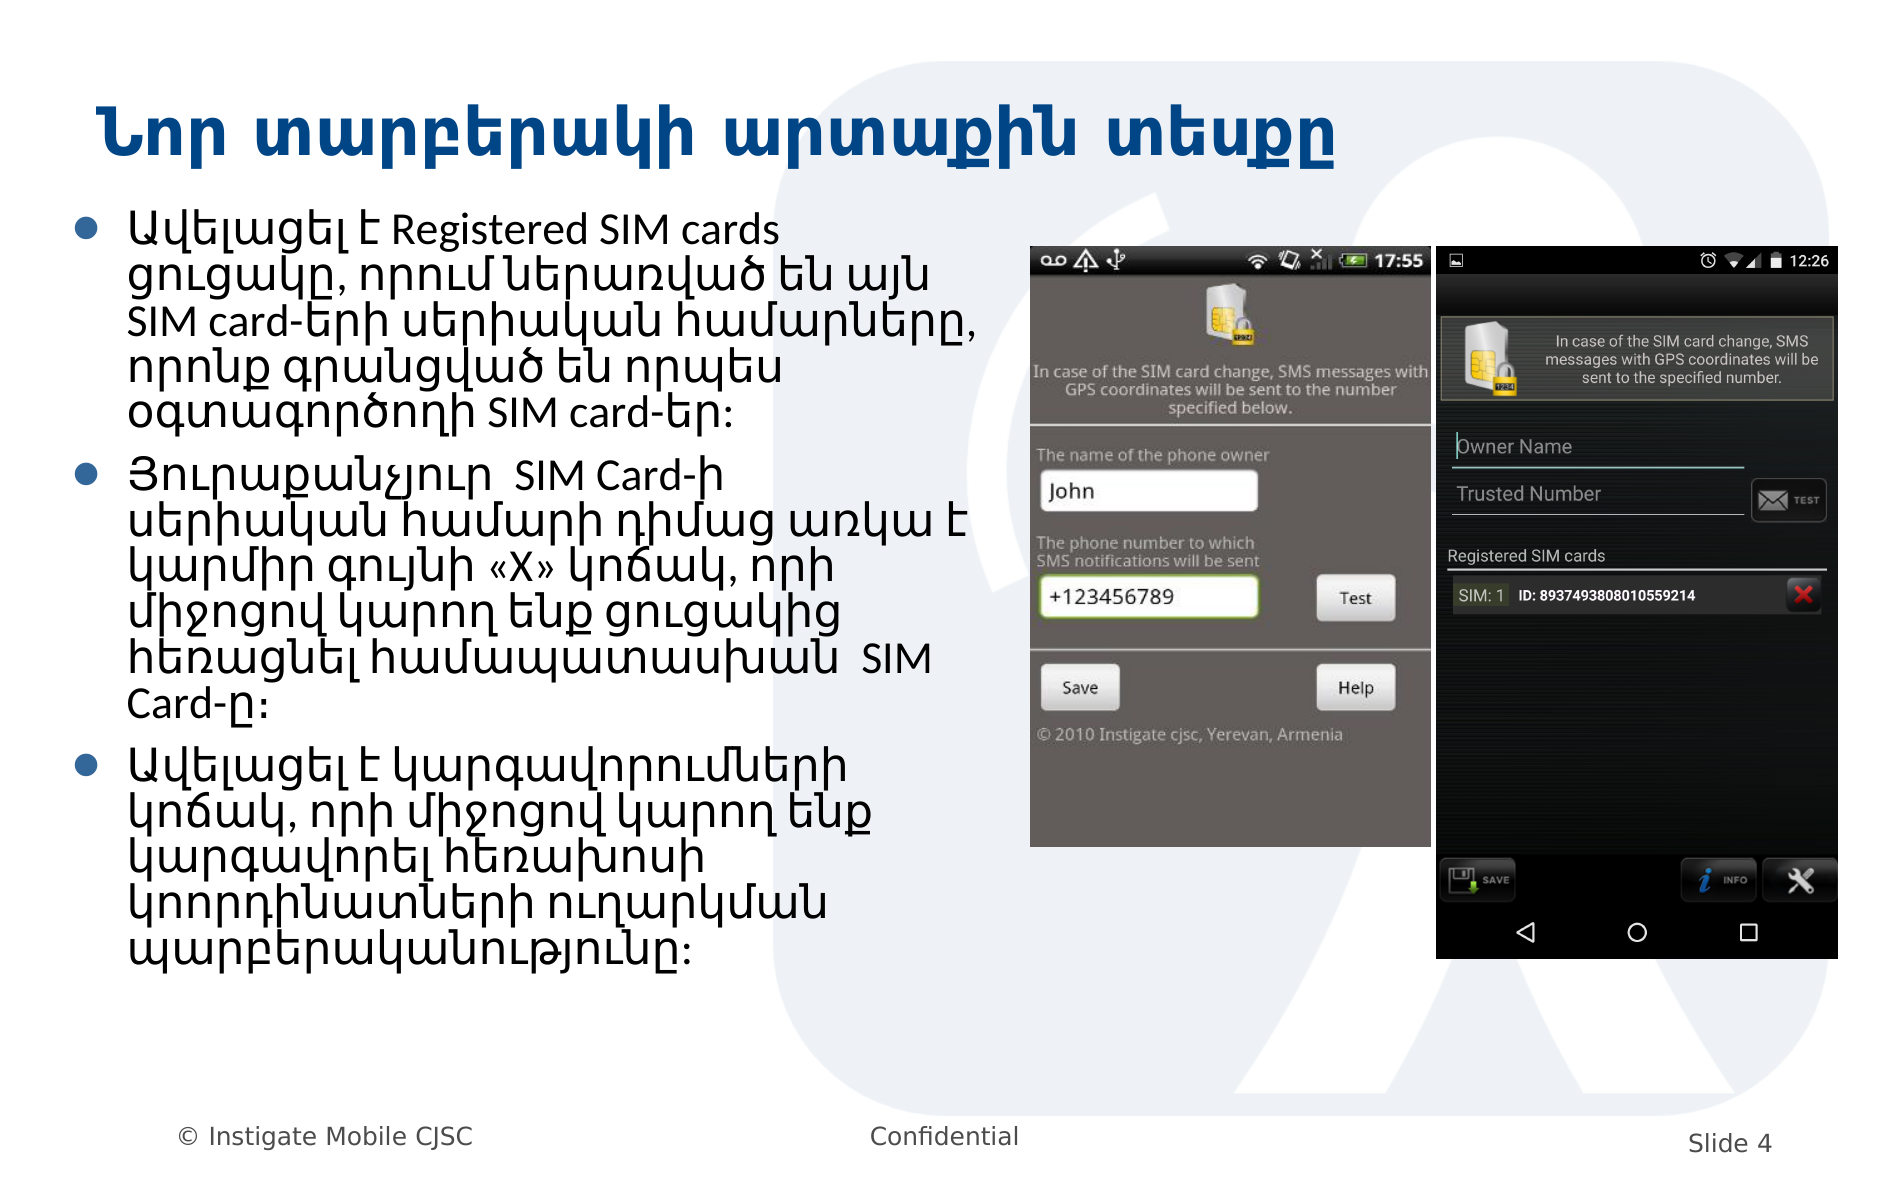

# Նոր տարբերակի արտաքին տեսքը
Ավելացել է Registered SIM cards ցուցակը, որում ներառված են այն SIM card-երի սերիական համարները, որոնք գրանցված են որպես օգտագործողի SIM card-եր:
Յուրաքանչյուր SIM Card-ի սերիական համարի դիմաց առկա է կարմիր գույնի «X» կոճակ, որի միջոցով կարող ենք ցուցակից հեռացնել համապատասխան SIM Card-ը։
Ավելացել է կարգավորումների կոճակ, որի միջոցով կարող ենք կարգավորել հեռախոսի կոորդինատների ուղարկման պարբերականությունը: